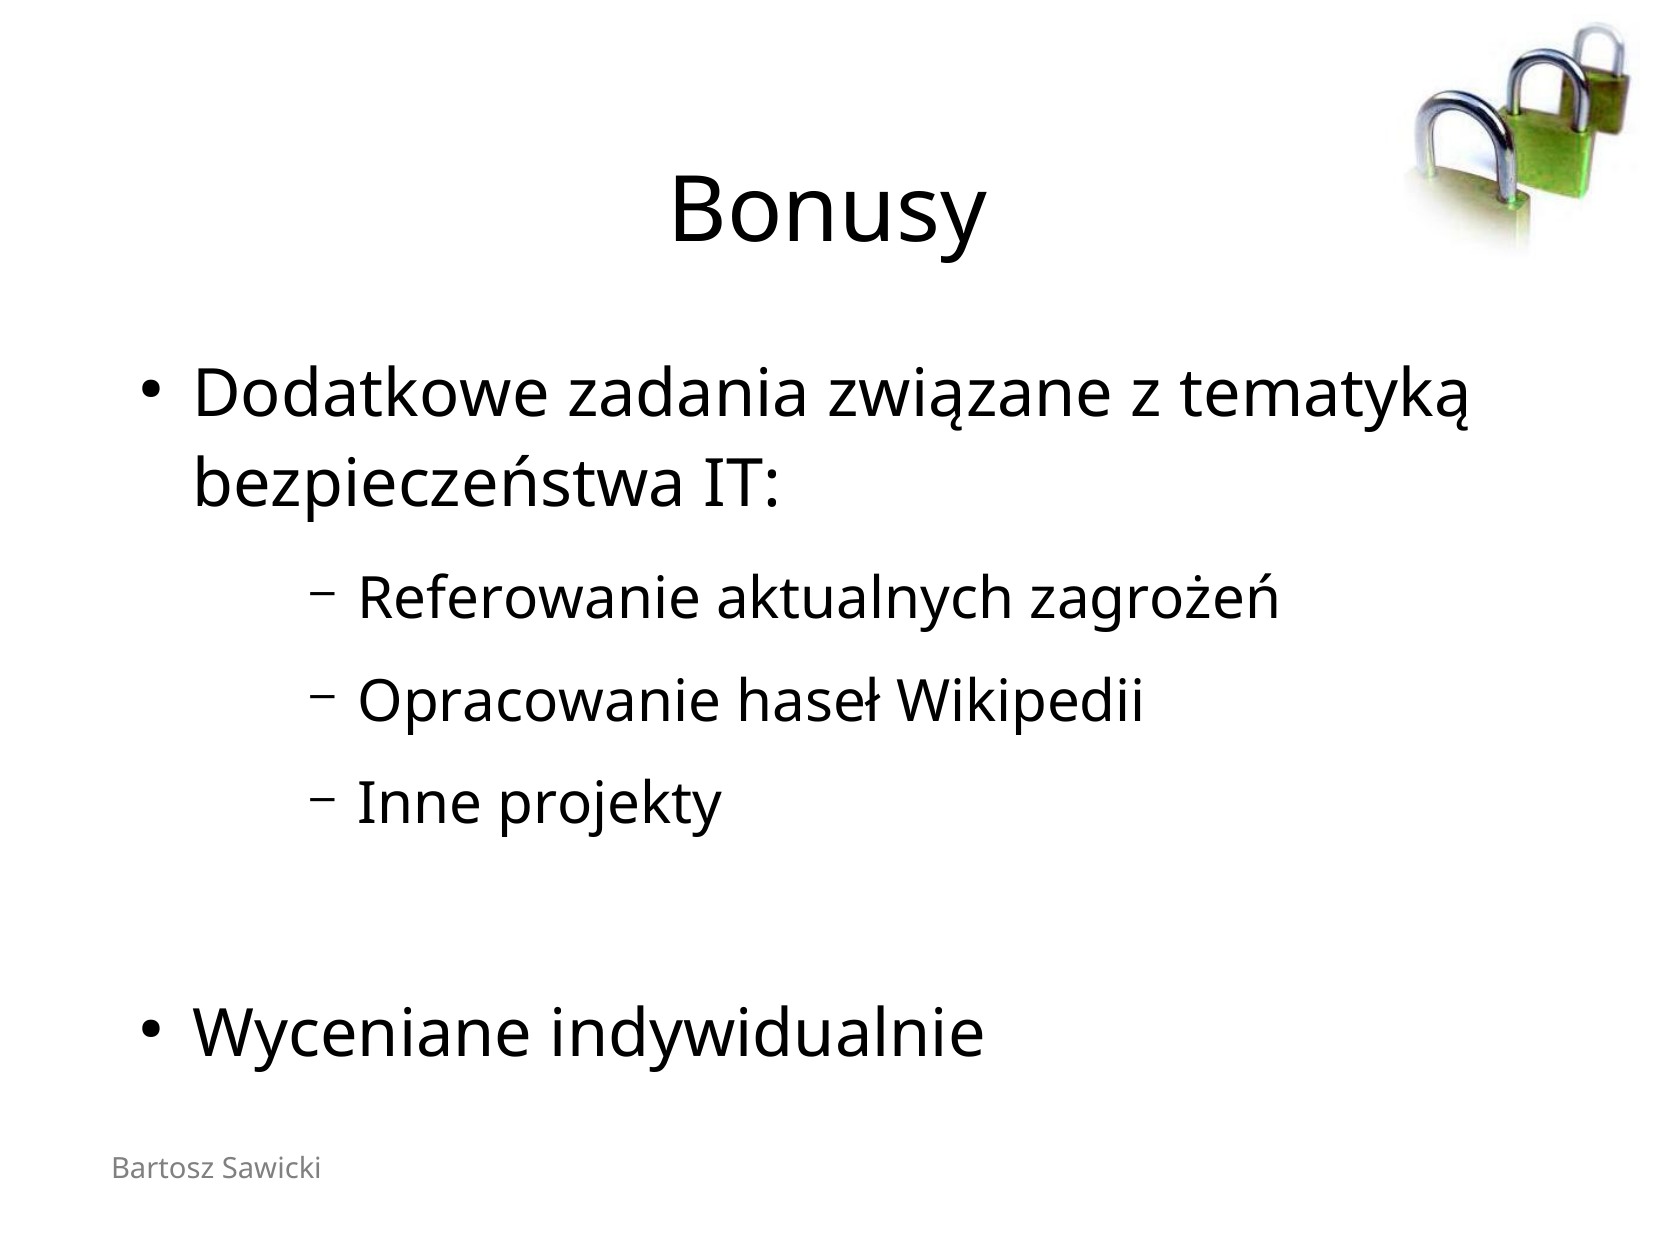

# Bonusy
Dodatkowe zadania związane z tematyką bezpieczeństwa IT:
Referowanie aktualnych zagrożeń
Opracowanie haseł Wikipedii
Inne projekty
Wyceniane indywidualnie